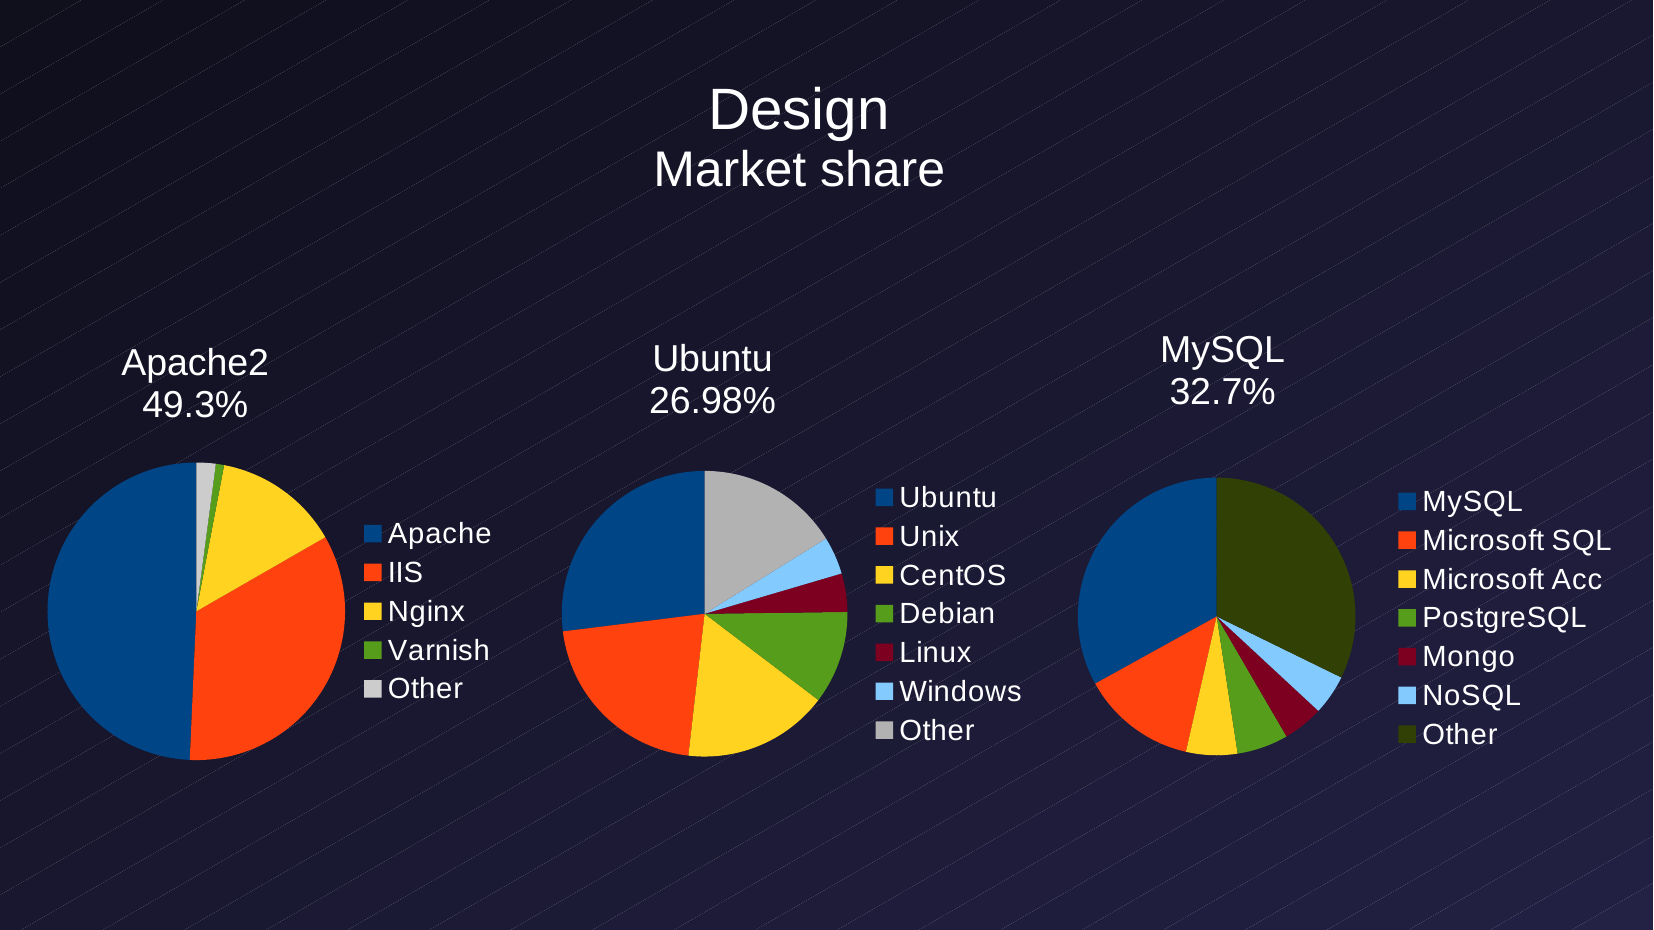

Design
Market share
MySQL
32.7%
Ubuntu
26.98%
Apache2
49.3%
### Chart
| Category | |
|---|---|
| Apache | 49.3 |
| IIS | 34.0 |
| Nginx | 13.7 |
| Varnish | 0.9 |
| Other | 2.1 |
### Chart
| Category | |
|---|---|
| Ubuntu | 26.98 |
| Unix | 21.21 |
| CentOS | 16.48 |
| Debian | 10.53 |
| Linux | 4.35 |
| Windows | 4.27 |
| Other | 16.18 |
### Chart
| Category | |
|---|---|
| MySQL | 32.71 |
| Microsoft SQL | 13.26 |
| Microsoft Acc | 5.91 |
| PostgreSQL | 5.91 |
| Mongo | 4.66 |
| NoSQL | 4.61 |
| Other | 31.92 |